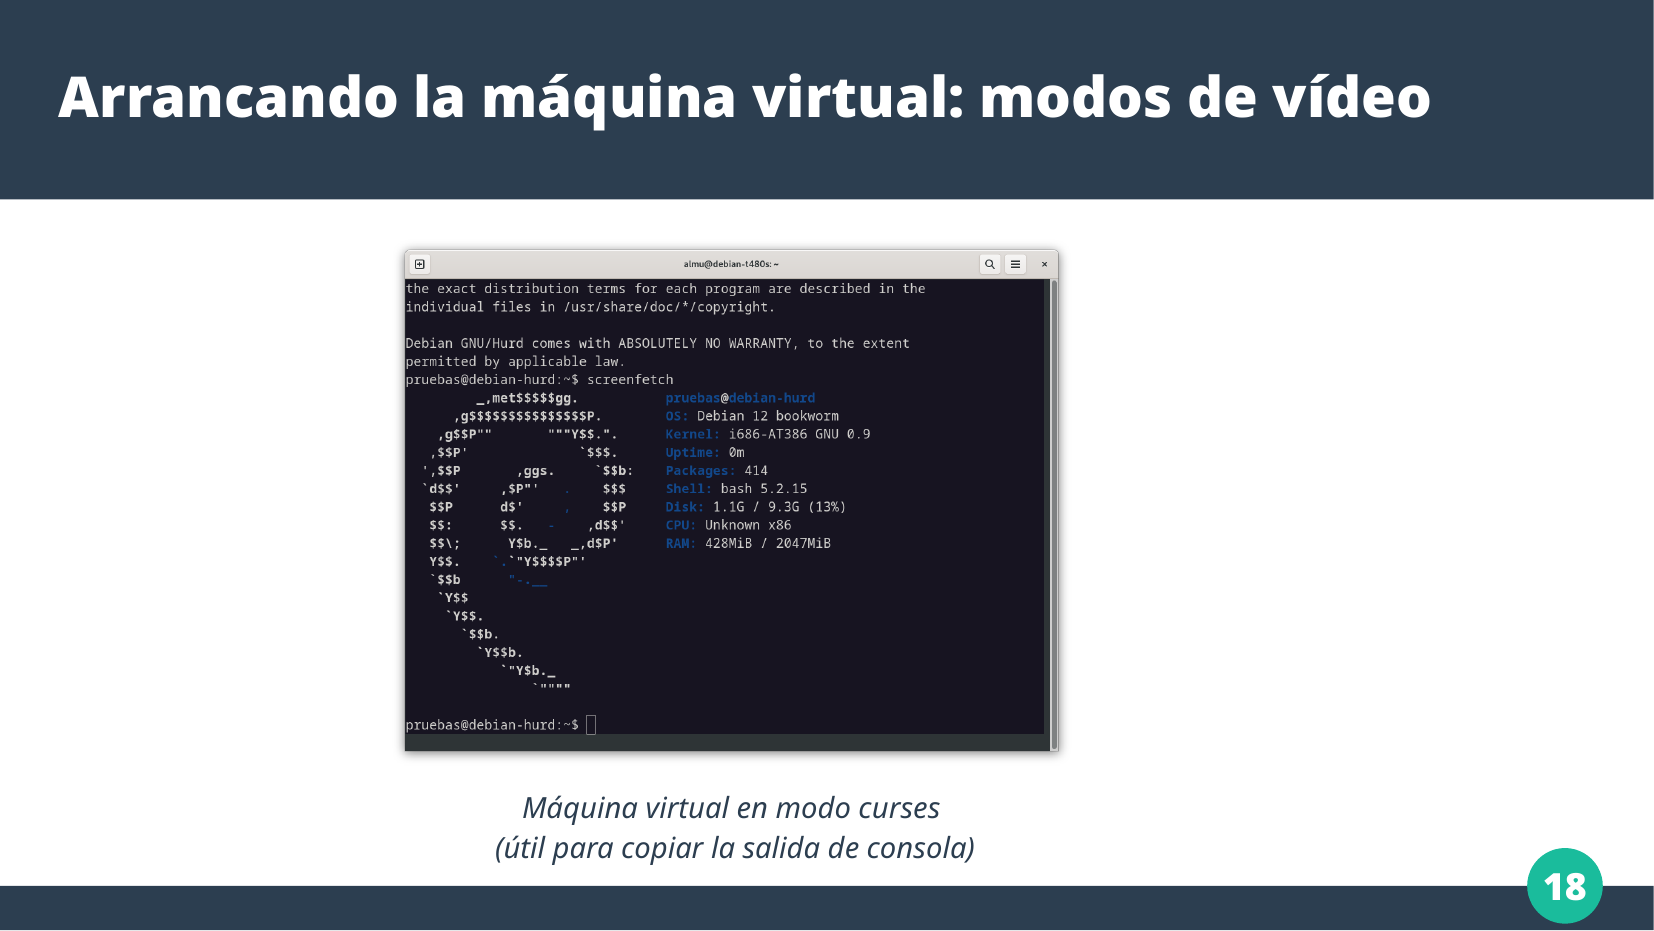

# Arrancando la máquina virtual: modos de vídeo
Máquina virtual en modo curses
(útil para copiar la salida de consola)